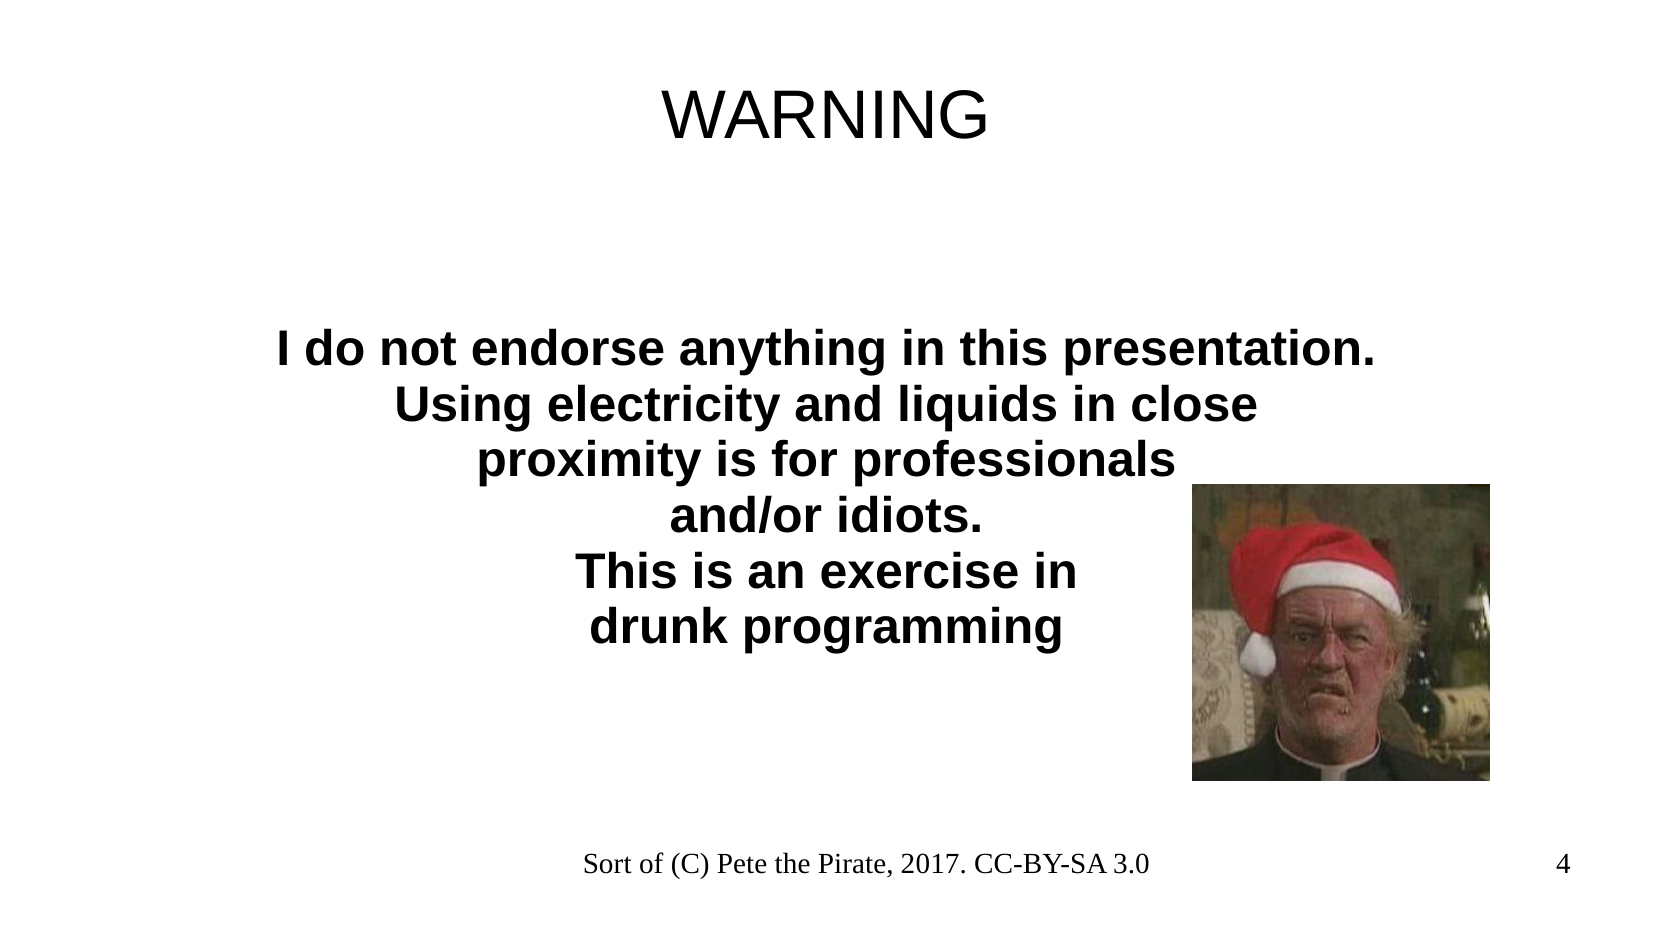

# WARNING
I do not endorse anything in this presentation.
Using electricity and liquids in close
proximity is for professionals
and/or idiots.
This is an exercise in
drunk programming
Sort of (C) Pete the Pirate, 2017. CC-BY-SA 3.0
4